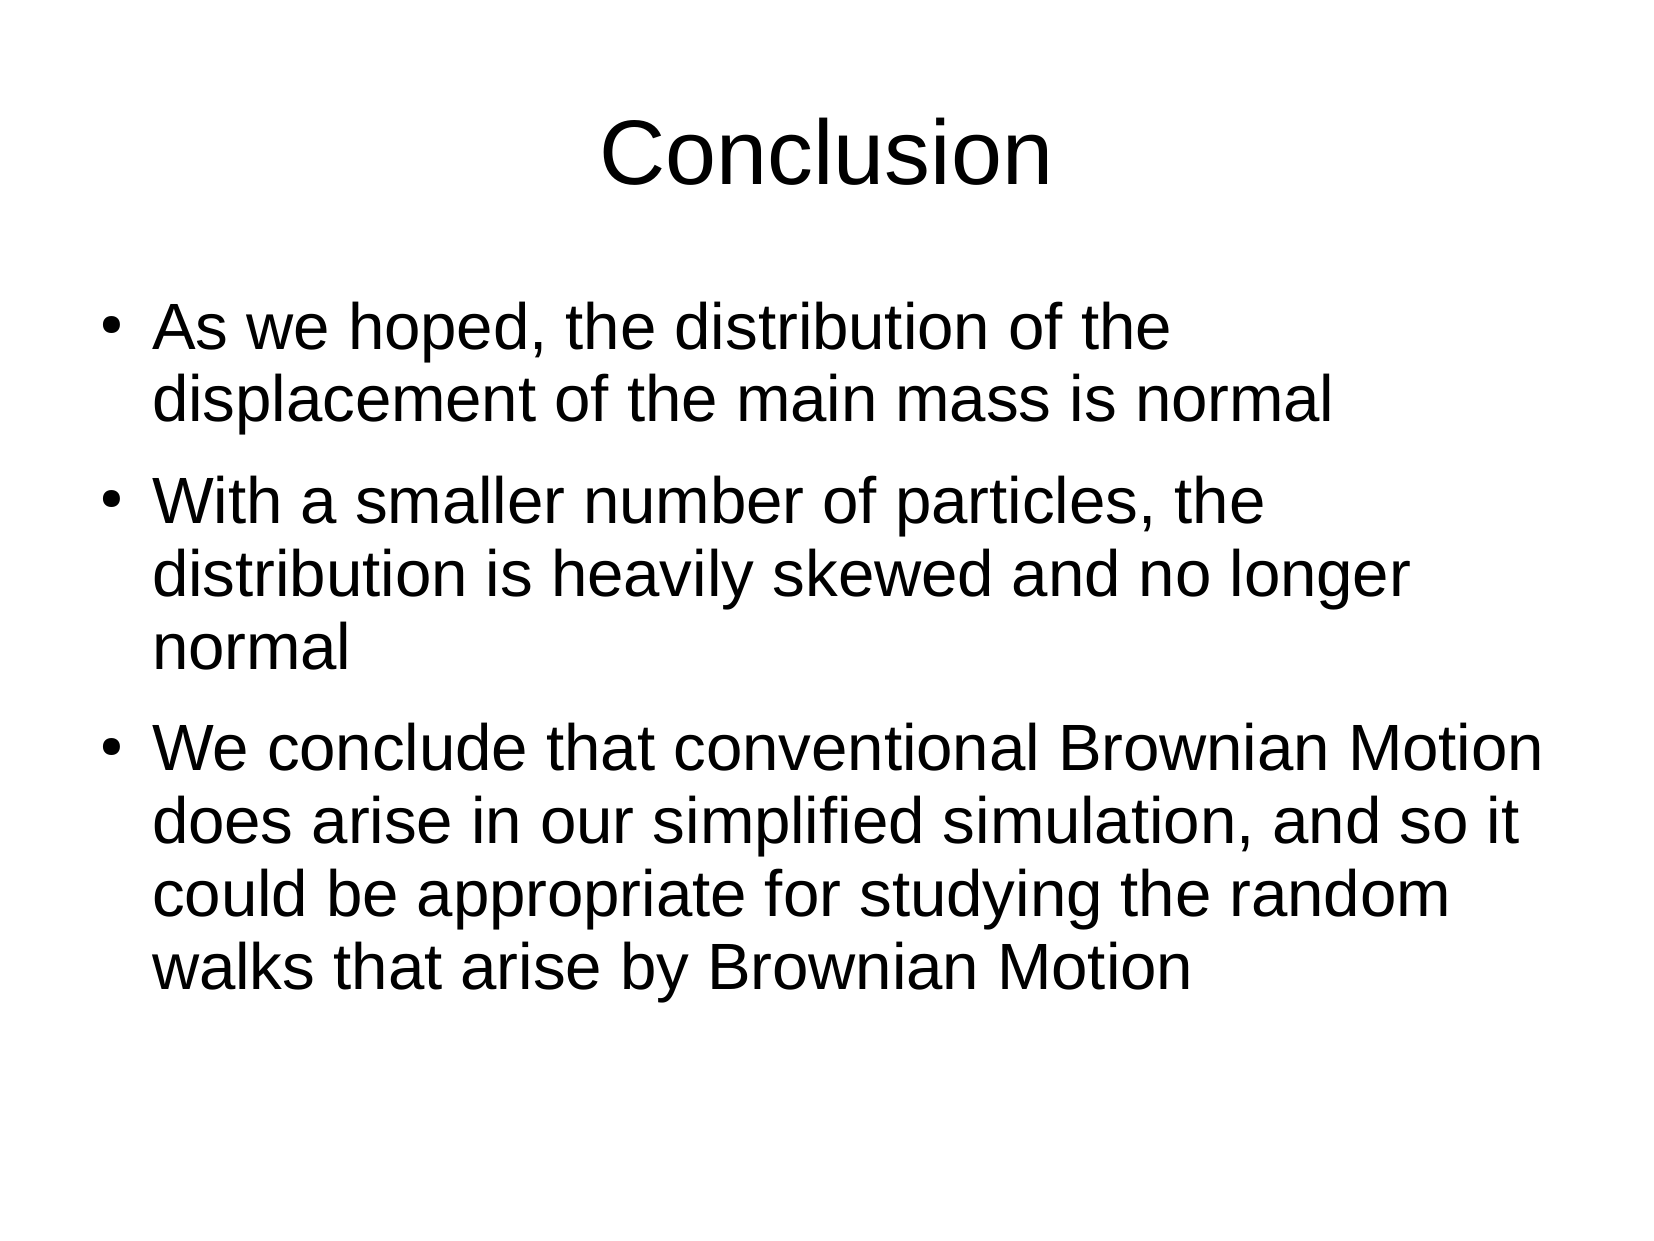

# Conclusion
As we hoped, the distribution of the displacement of the main mass is normal
With a smaller number of particles, the distribution is heavily skewed and no longer normal
We conclude that conventional Brownian Motion does arise in our simplified simulation, and so it could be appropriate for studying the random walks that arise by Brownian Motion